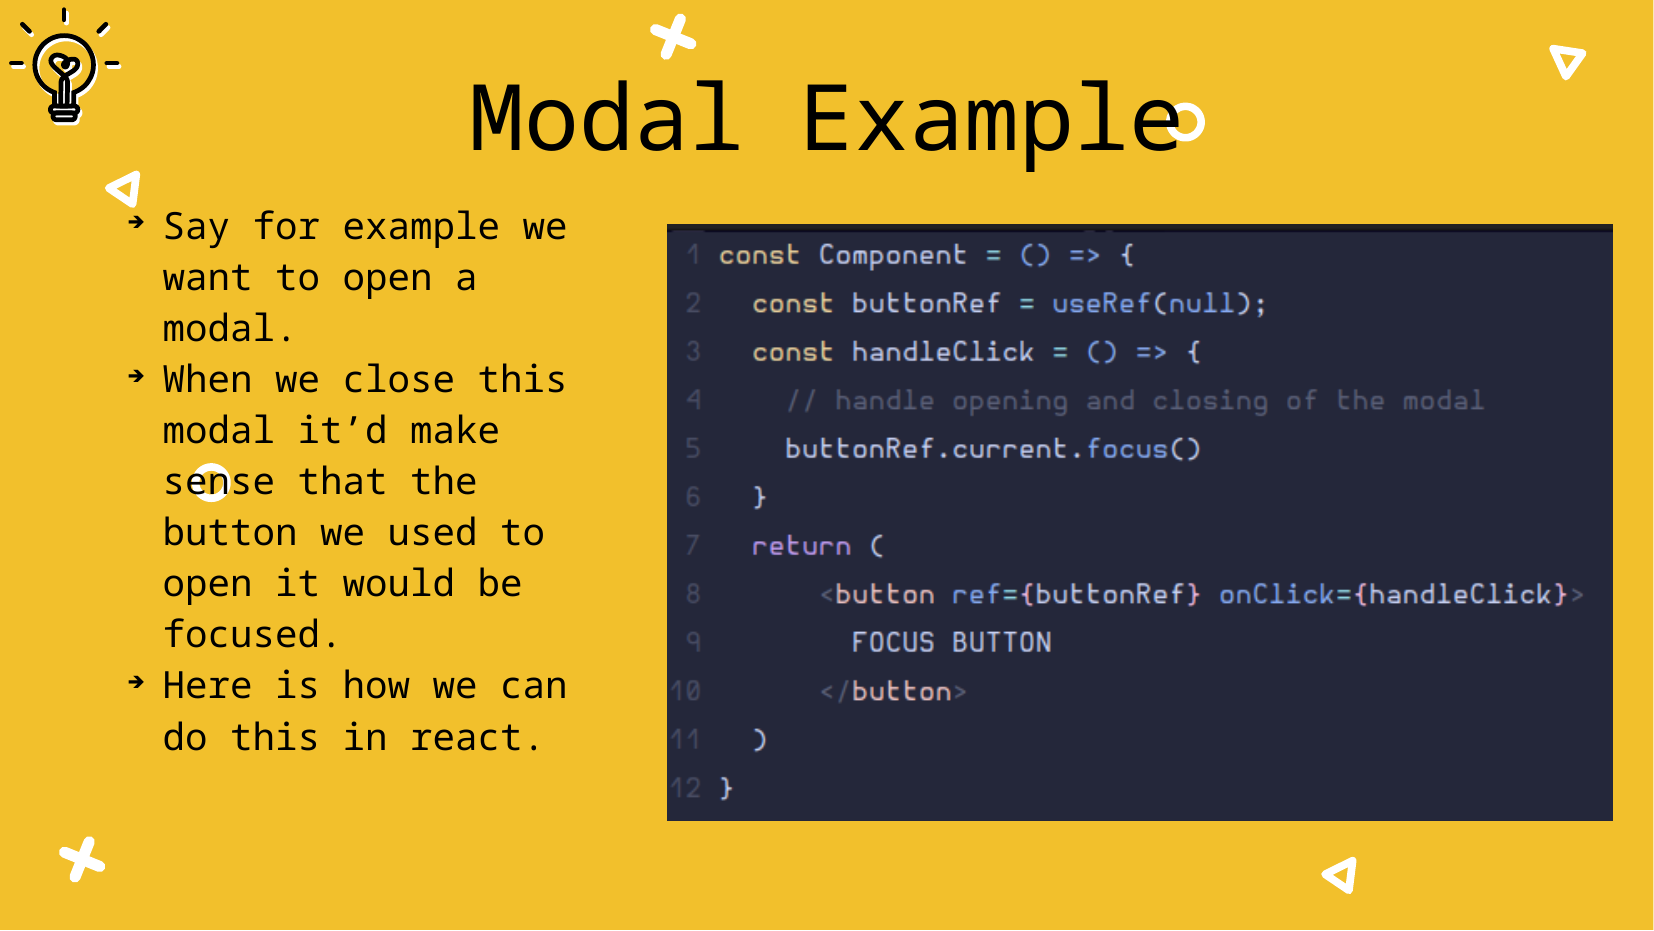

# Modal Example
Say for example we want to open a modal.
When we close this modal it’d make sense that the button we used to open it would be focused.
Here is how we can do this in react.